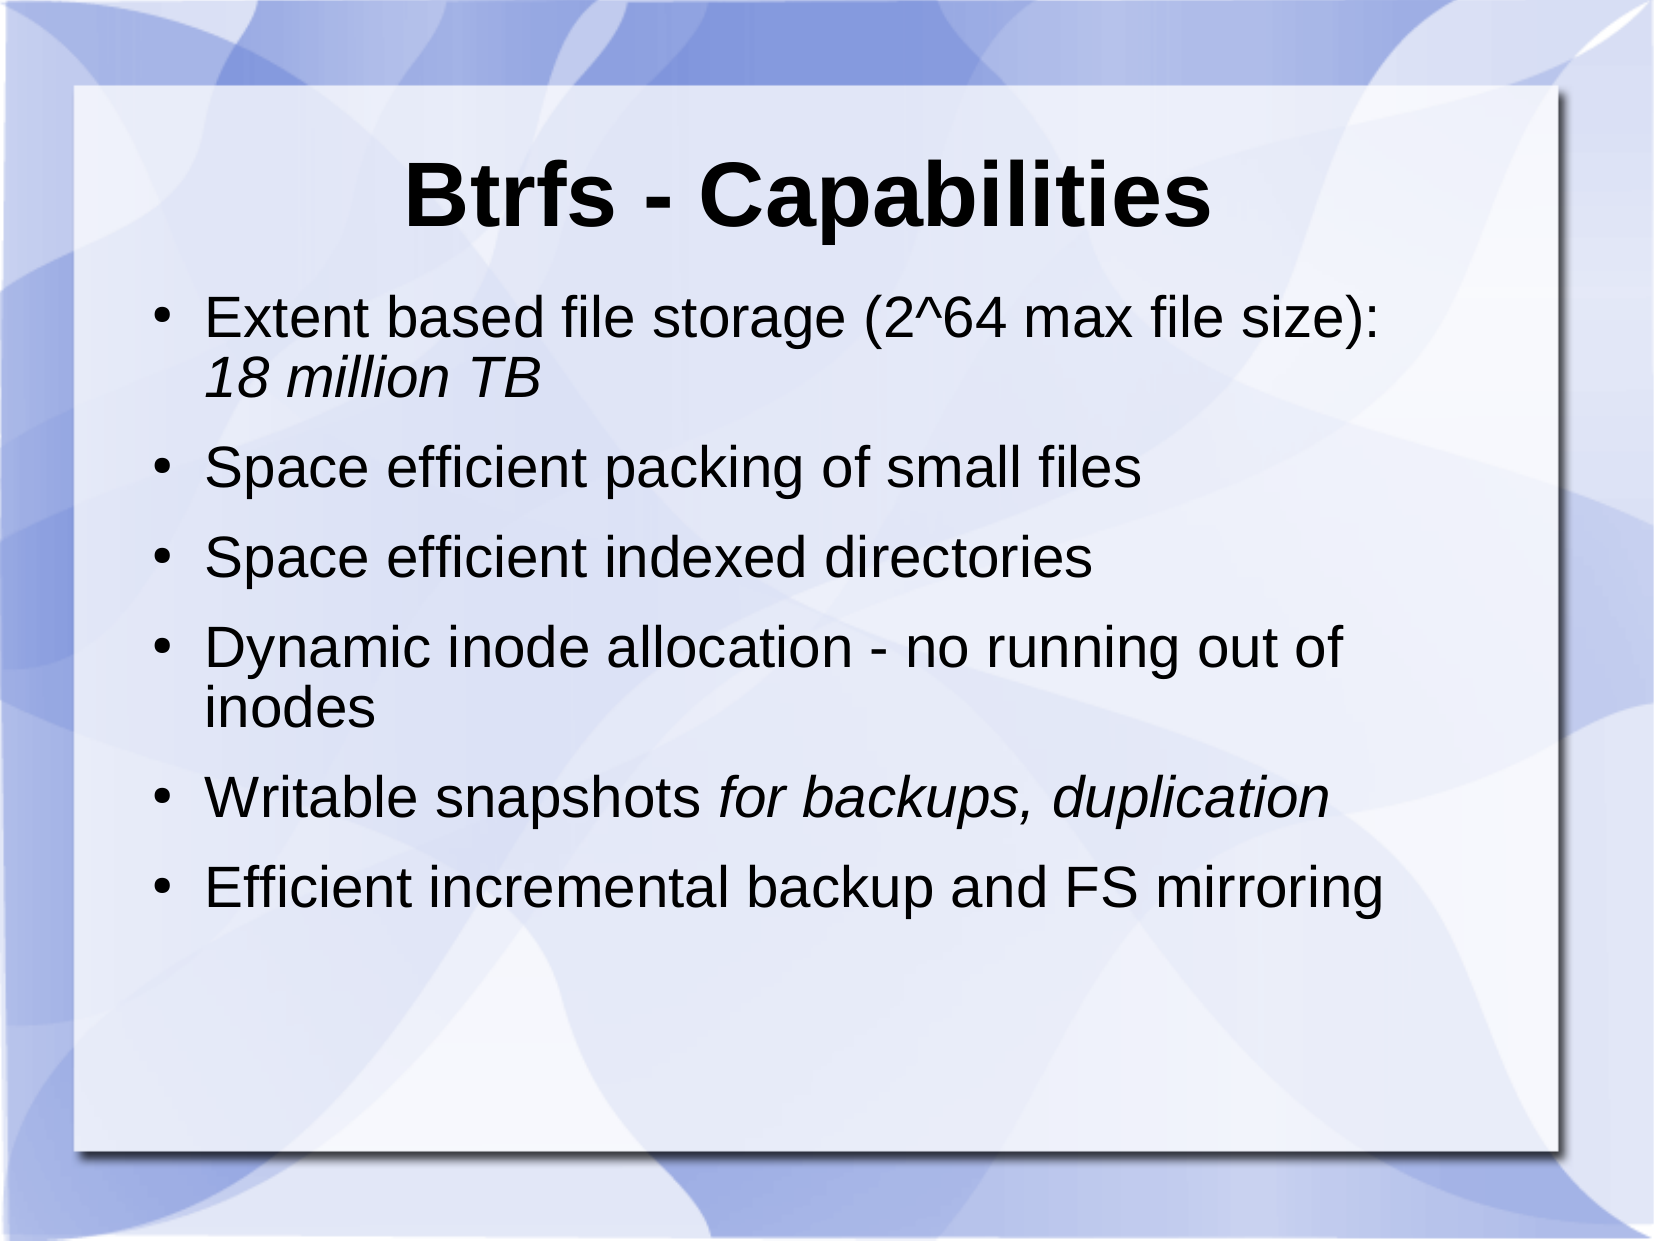

# Btrfs - Capabilities
Extent based file storage (2^64 max file size): 18 million TB
Space efficient packing of small files
Space efficient indexed directories
Dynamic inode allocation - no running out of inodes
Writable snapshots for backups, duplication
Efficient incremental backup and FS mirroring